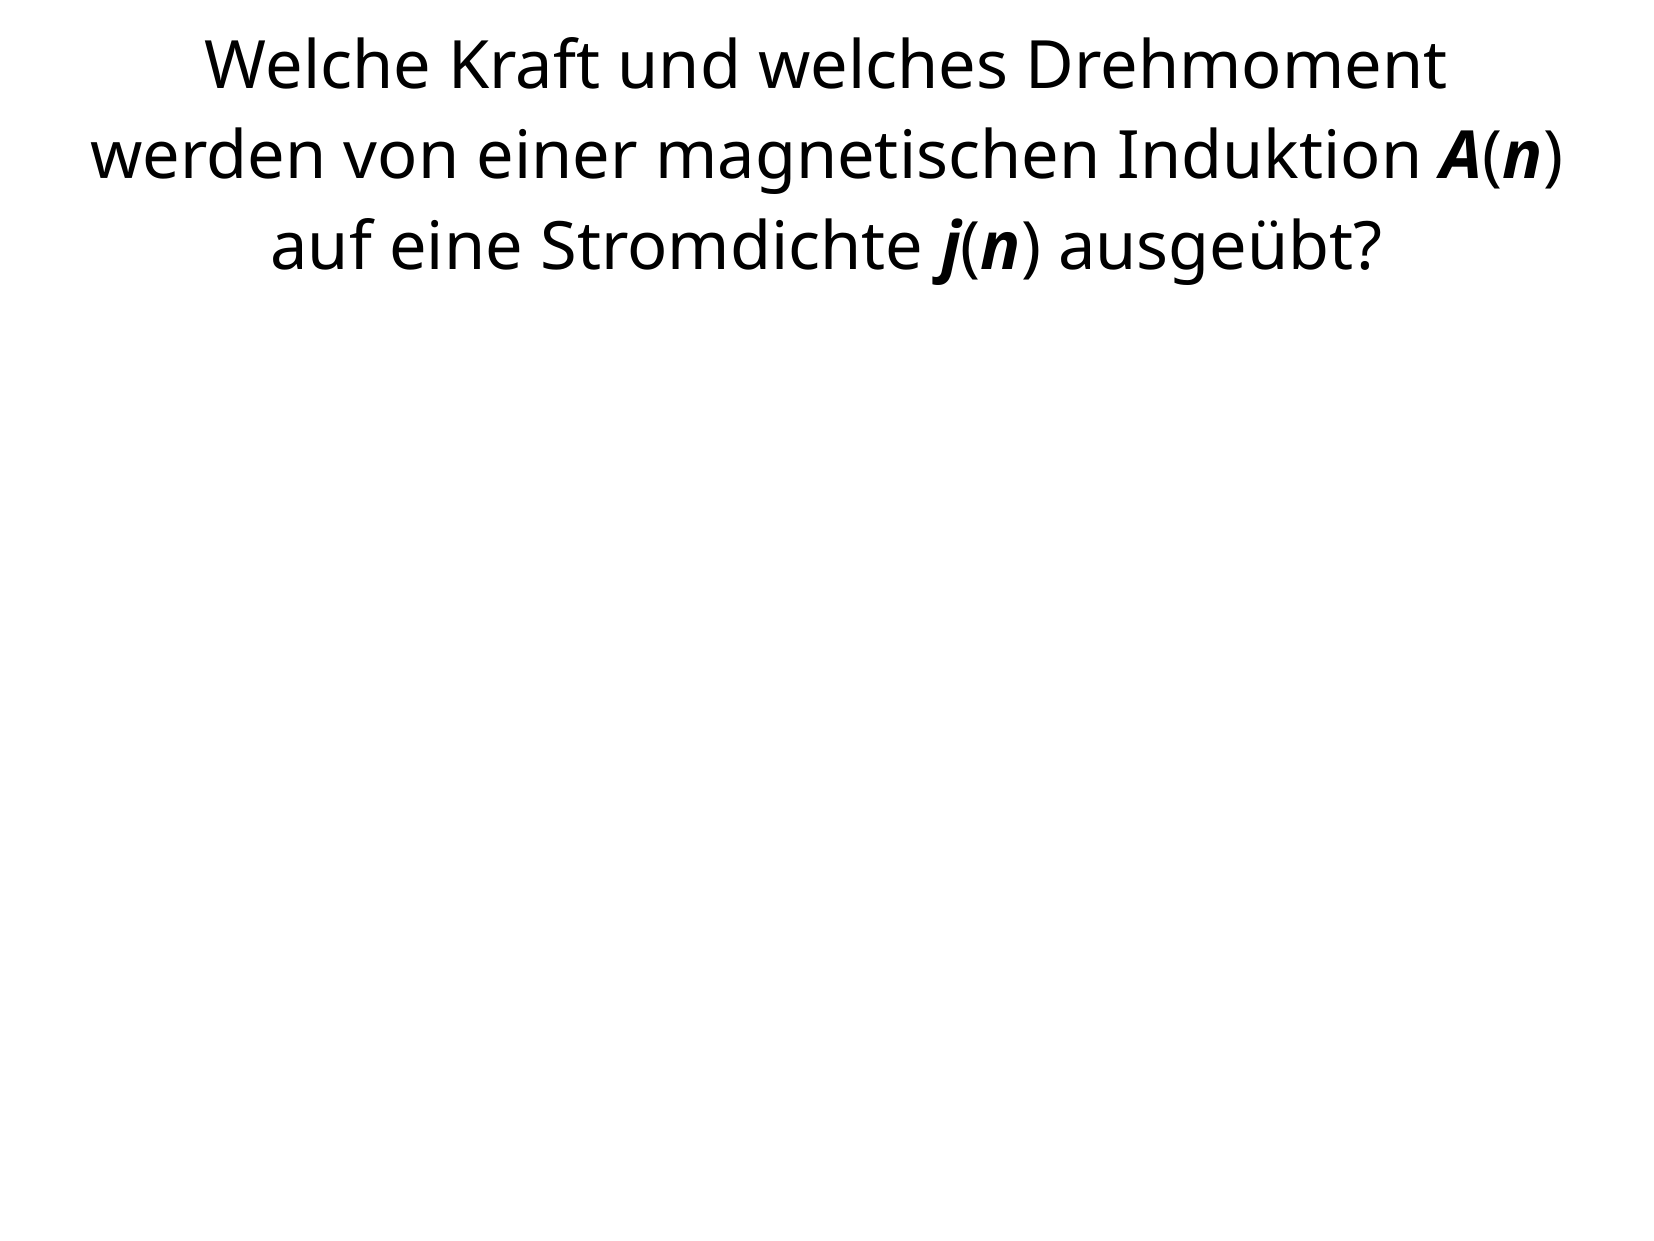

# Welche Kraft und welches Drehmoment werden von einer magnetischen Induktion A(n) auf eine Stromdichte j(n) ausgeübt?